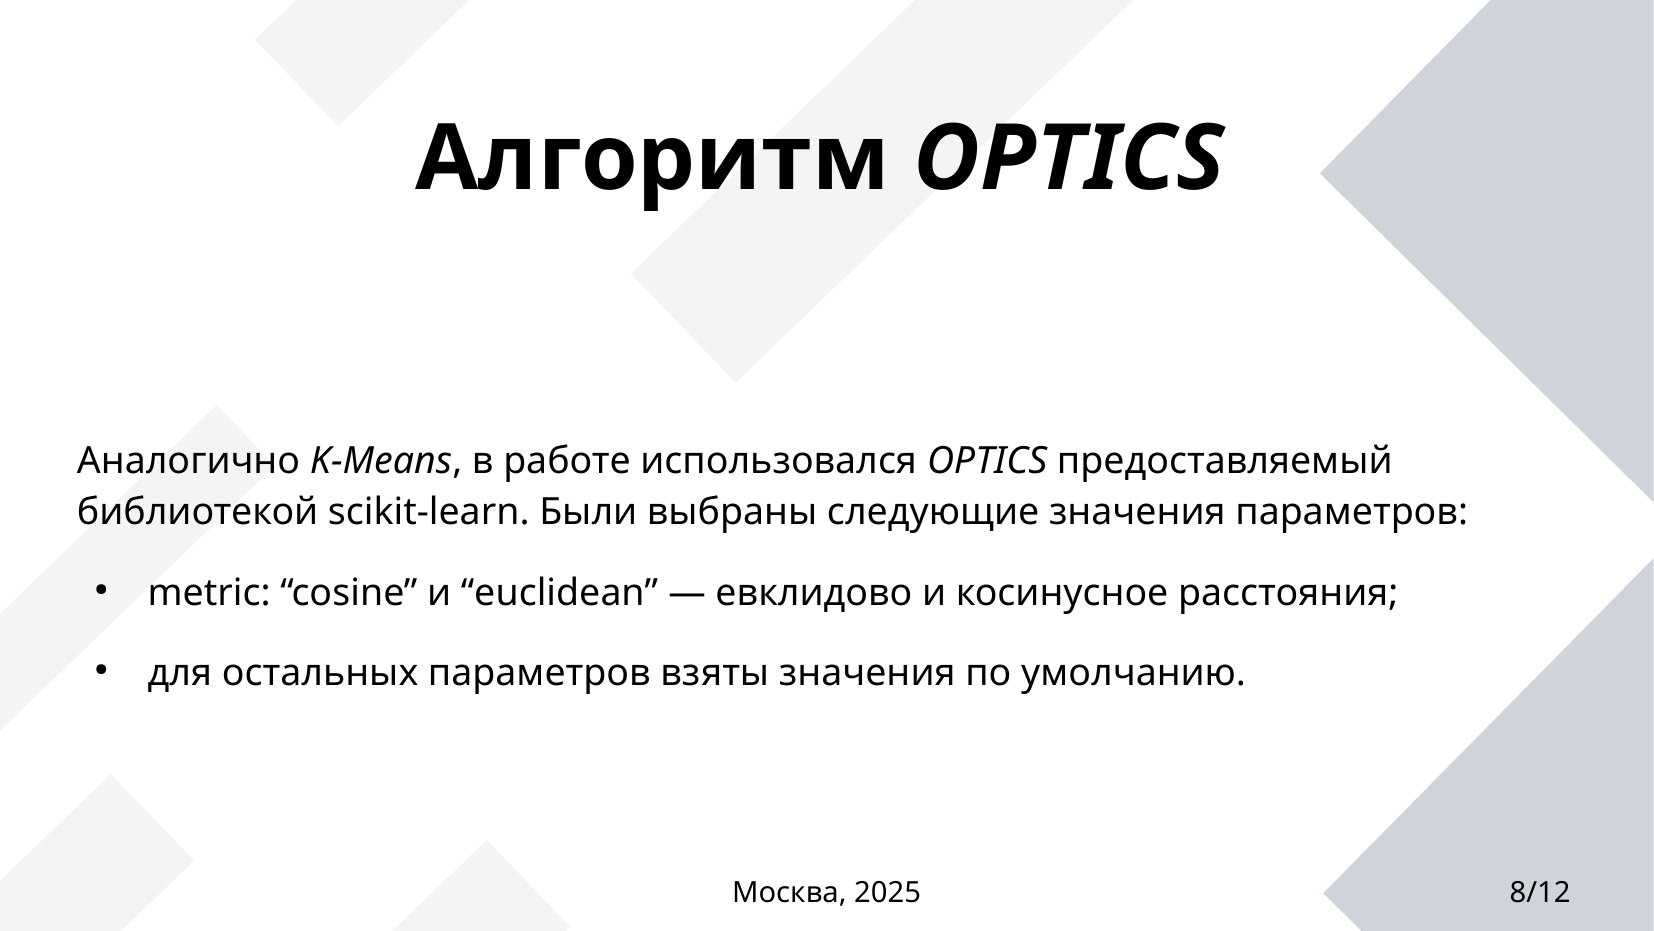

# Алгоритм OPTICS
Аналогично K-Means, в работе использовался OPTICS предоставляемый библиотекой scikit-learn. Были выбраны следующие значения параметров:
metric: “cosine” и “euclidean” — евклидово и косинусное расстояния;
для остальных параметров взяты значения по умолчанию.
Москва, 2025
8